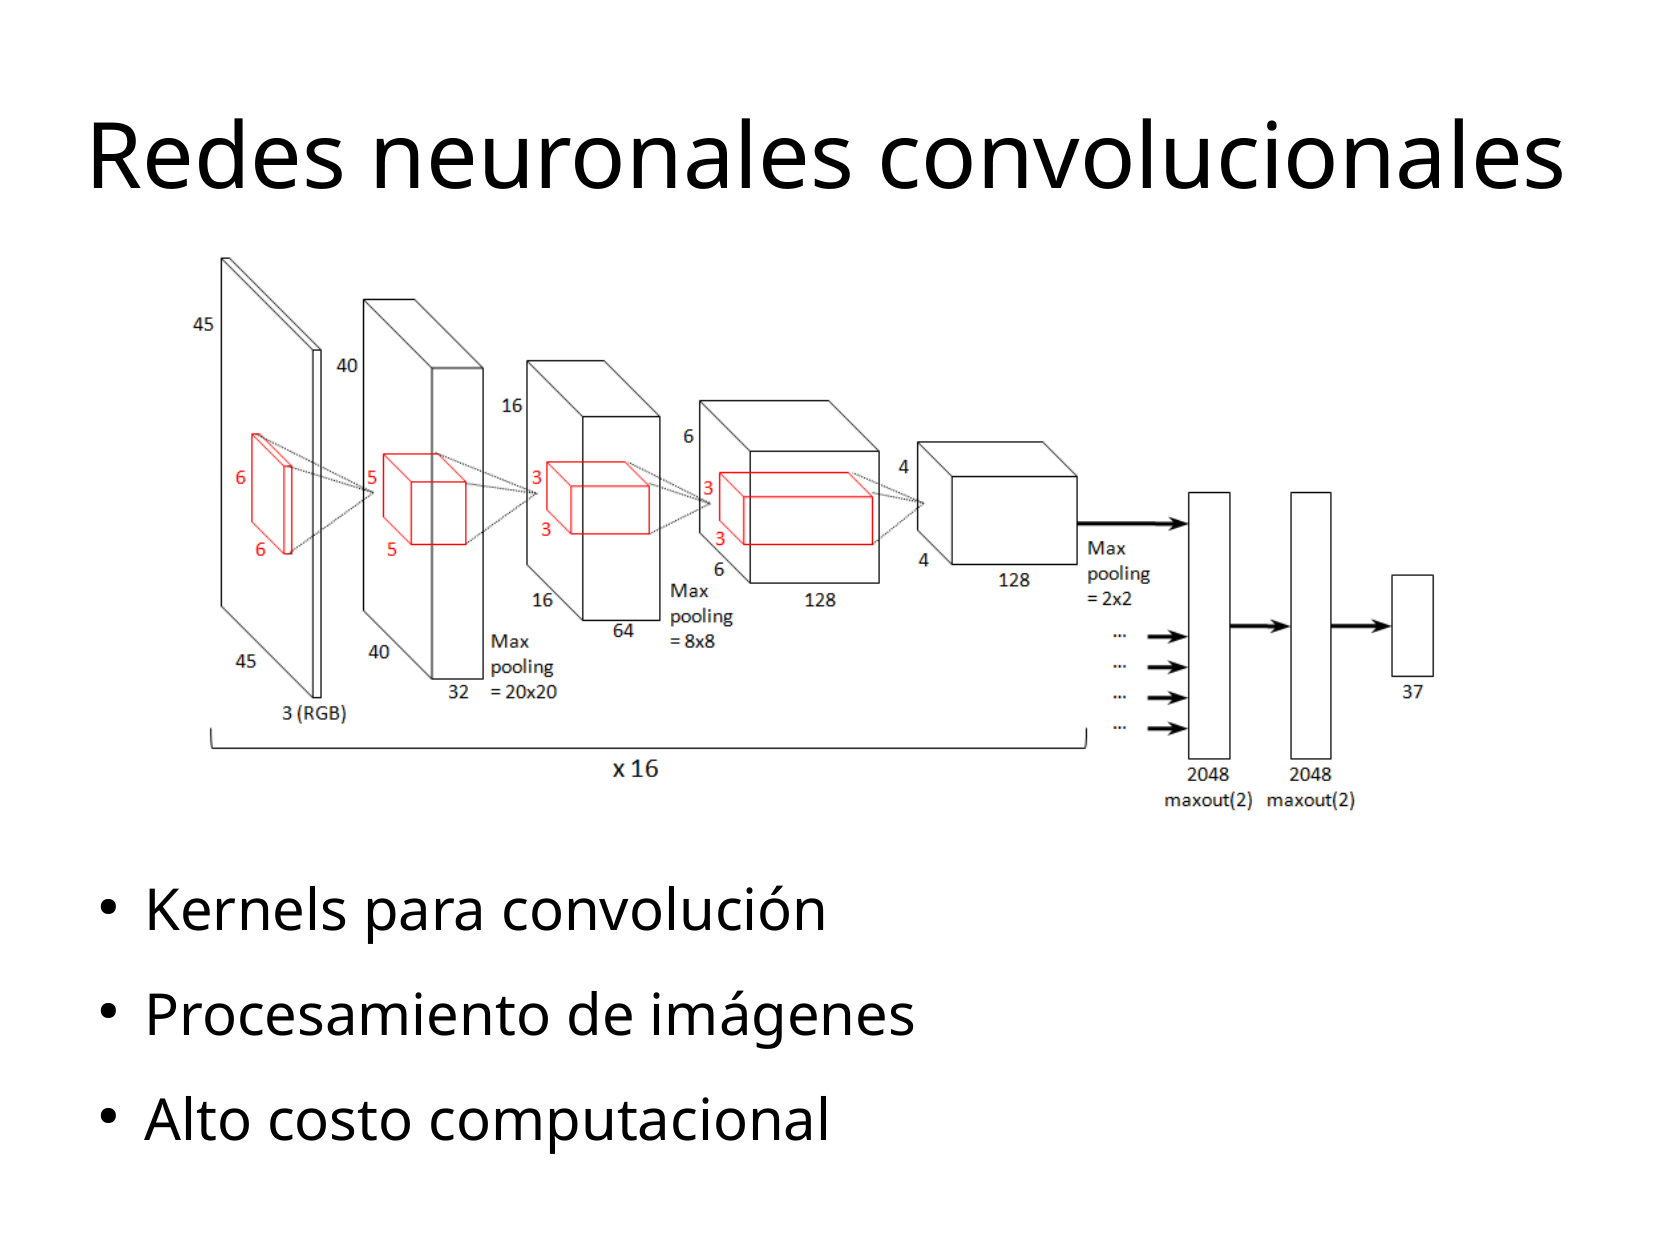

# Redes neuronales convolucionales
Kernels para convolución
Procesamiento de imágenes
Alto costo computacional